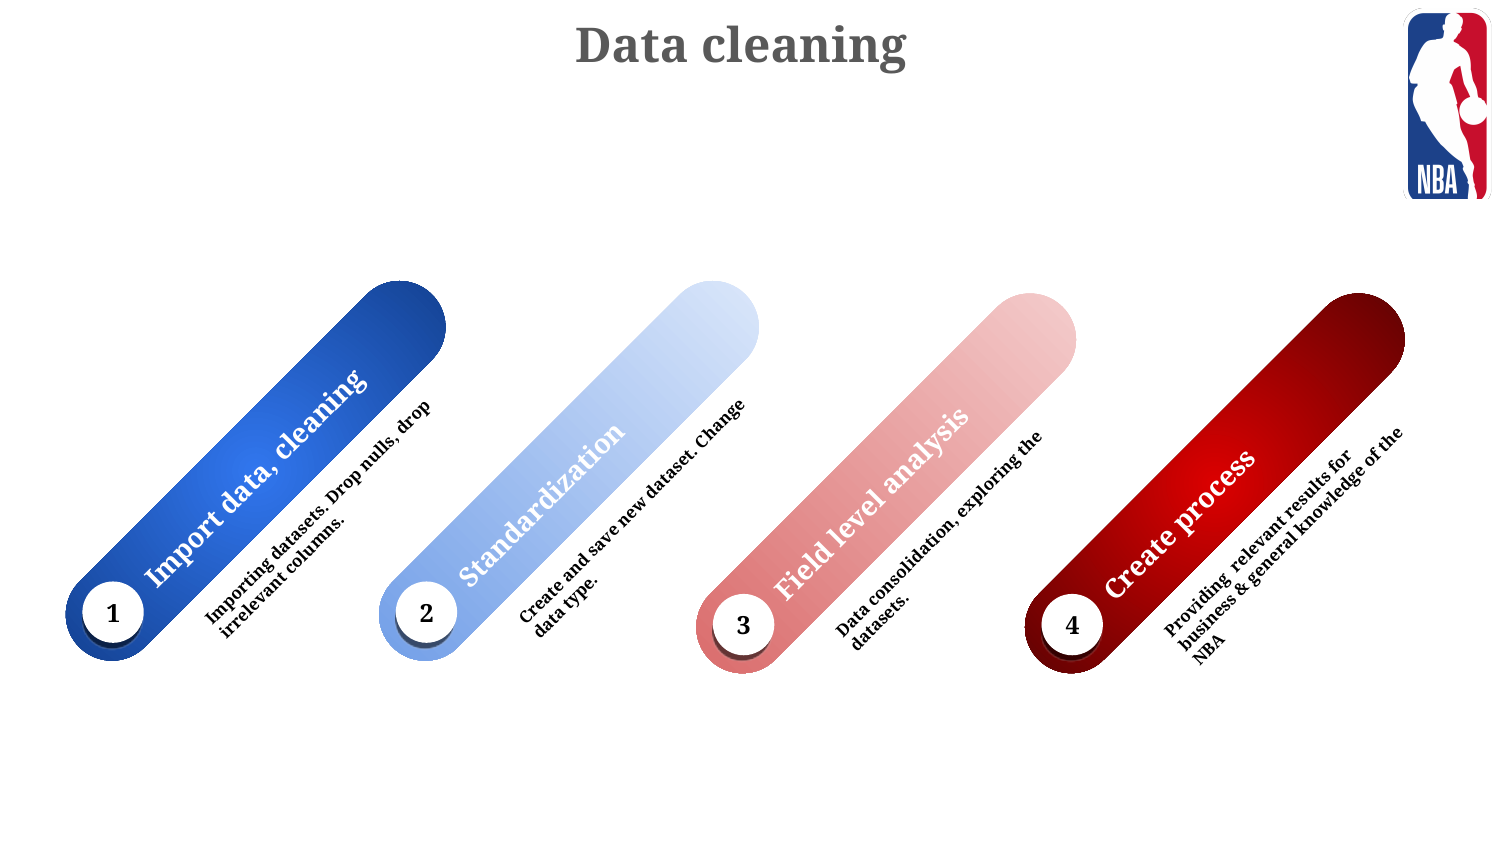

Data cleaning
Import data, cleaning
Importing datasets. Drop nulls, drop irrelevant columns.
1
Standardization
Create and save new dataset. Change data type.
2
Field level analysis
Data consolidation, exploring the datasets.
3
Create process
Providing relevant results for business & general knowledge of the NBA
4